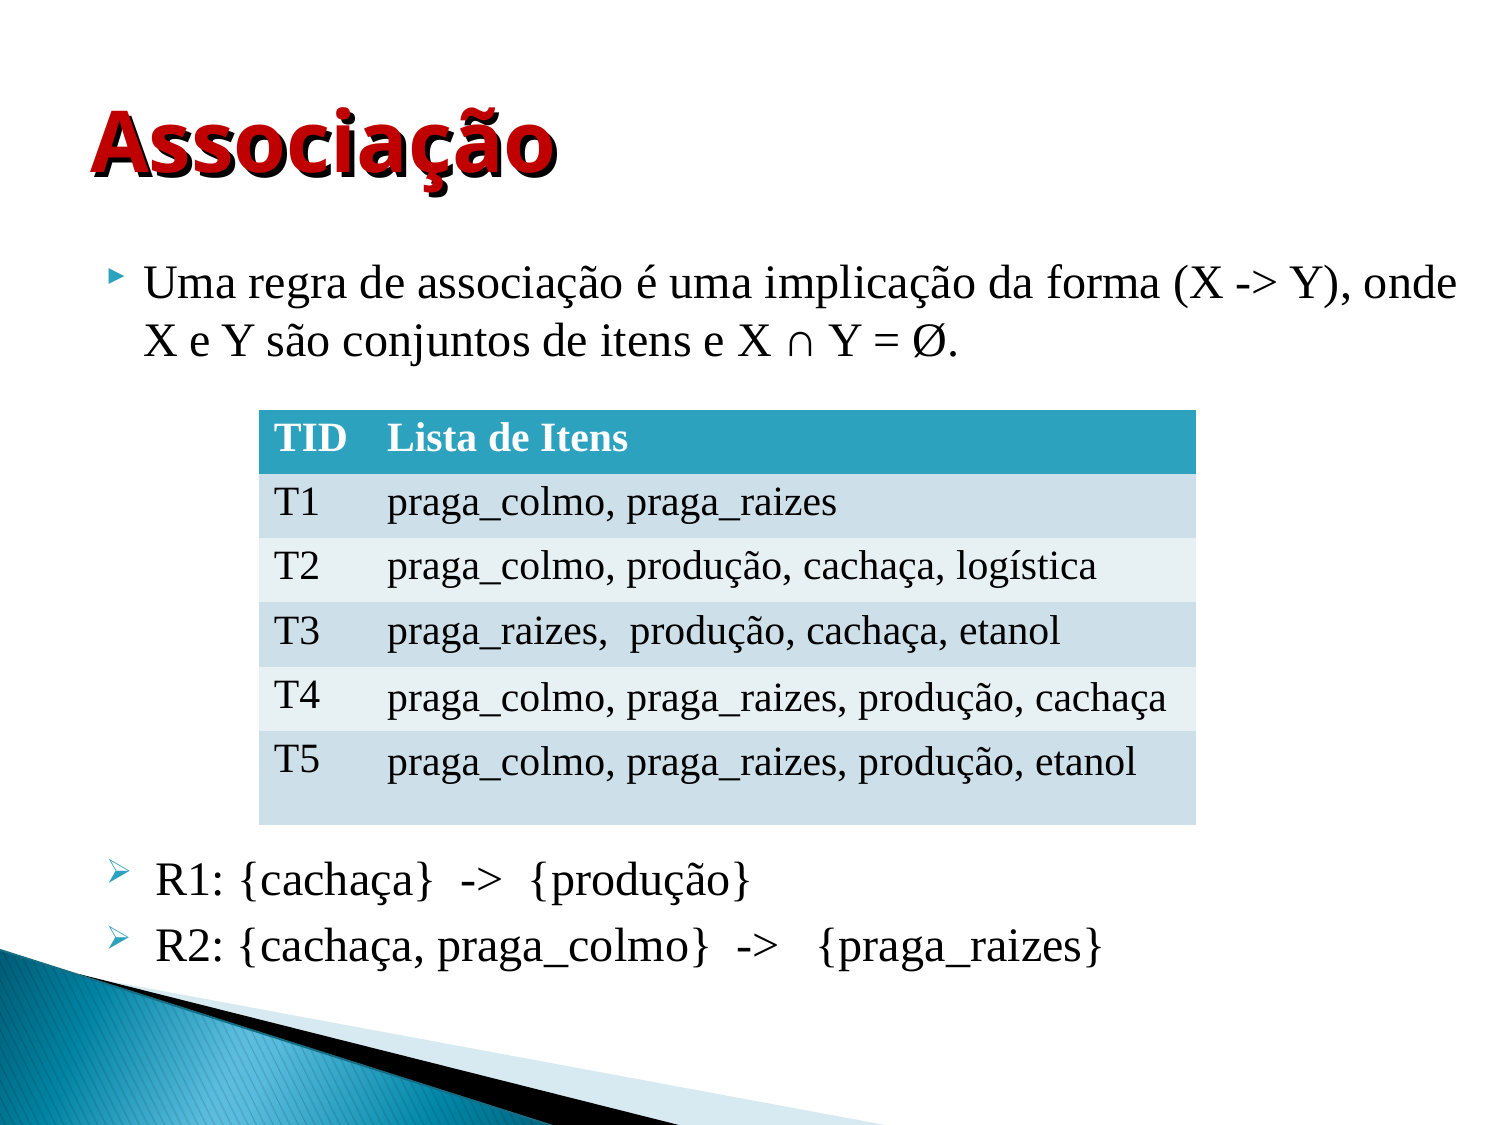

# Associação
Uma regra de associação é uma implicação da forma (X -> Y), onde X e Y são conjuntos de itens e X ∩ Y = Ø.
 R1: {cachaça} -> {produção}
 R2: {cachaça, praga_colmo} -> {praga_raizes}
| TID | Lista de Itens |
| --- | --- |
| T1 | praga\_colmo, praga\_raizes |
| T2 | praga\_colmo, produção, cachaça, logística |
| T3 | praga\_raizes, produção, cachaça, etanol |
| T4 | praga\_colmo, praga\_raizes, produção, cachaça |
| T5 | praga\_colmo, praga\_raizes, produção, etanol |